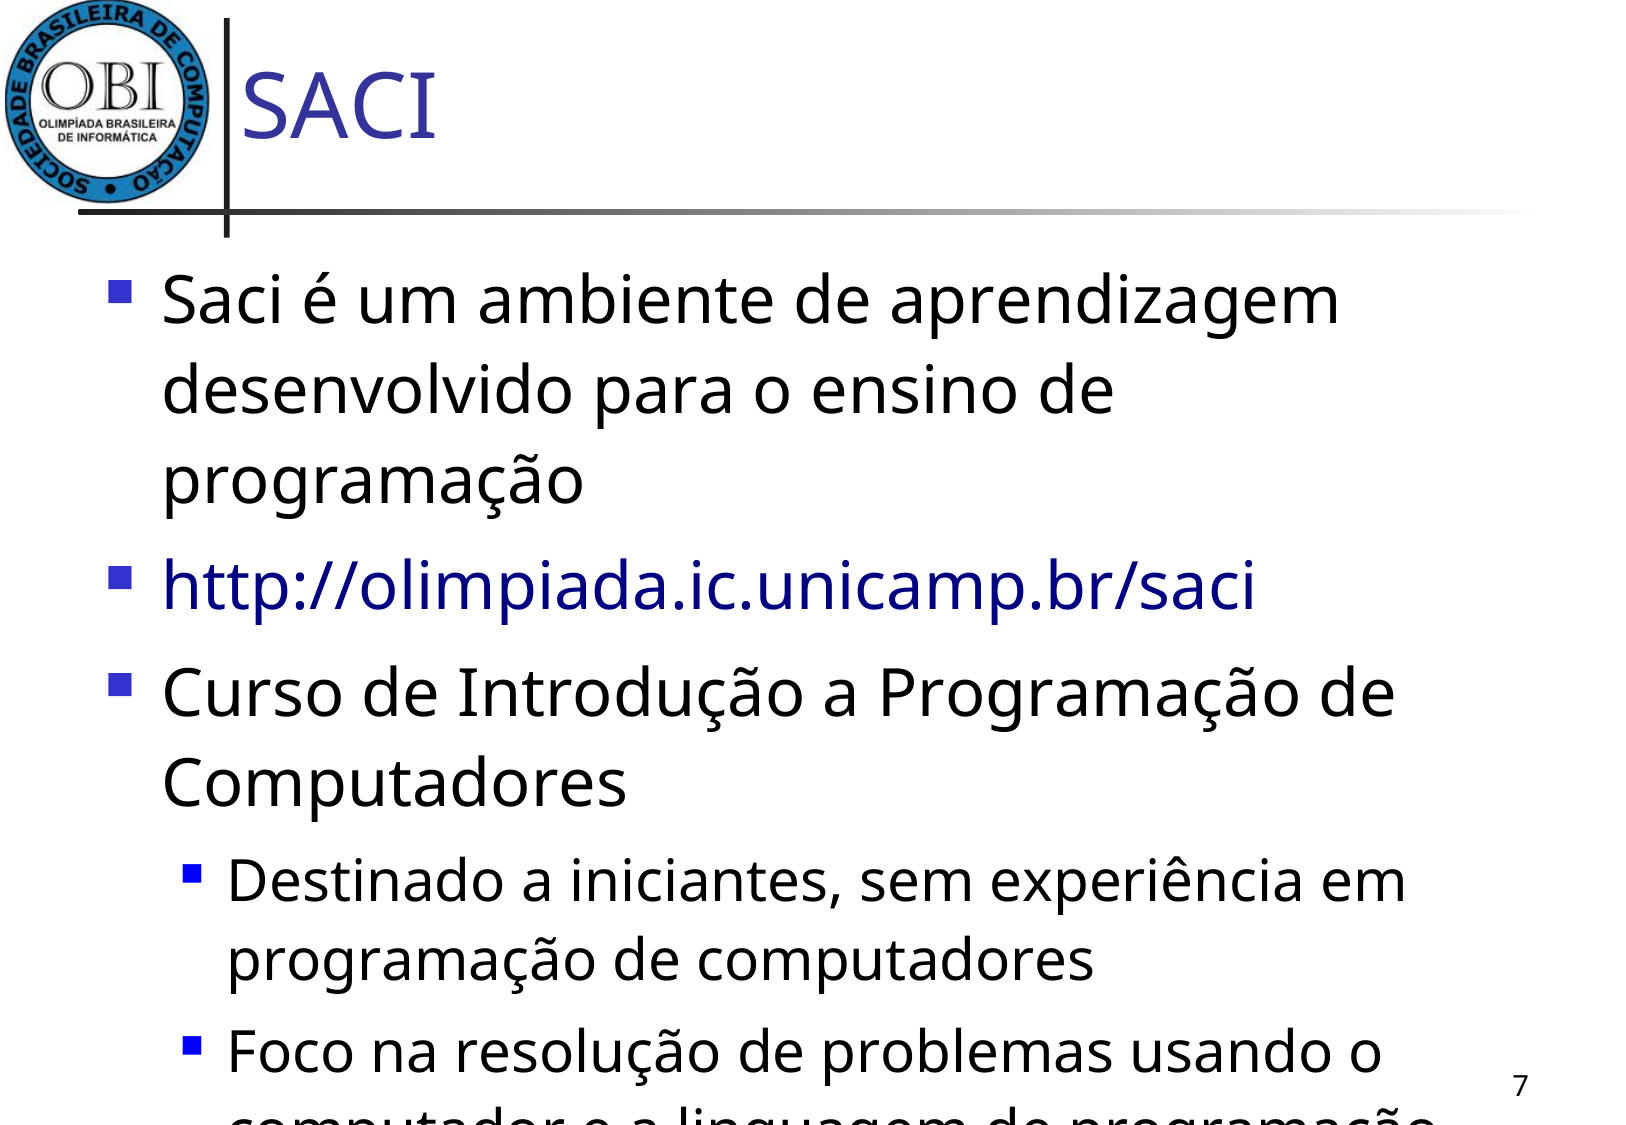

# SACI
Saci é um ambiente de aprendizagem desenvolvido para o ensino de programação
http://olimpiada.ic.unicamp.br/saci
Curso de Introdução a Programação de Computadores
Destinado a iniciantes, sem experiência em programação de computadores
Foco na resolução de problemas usando o computador e a linguagem de programação JavaScript